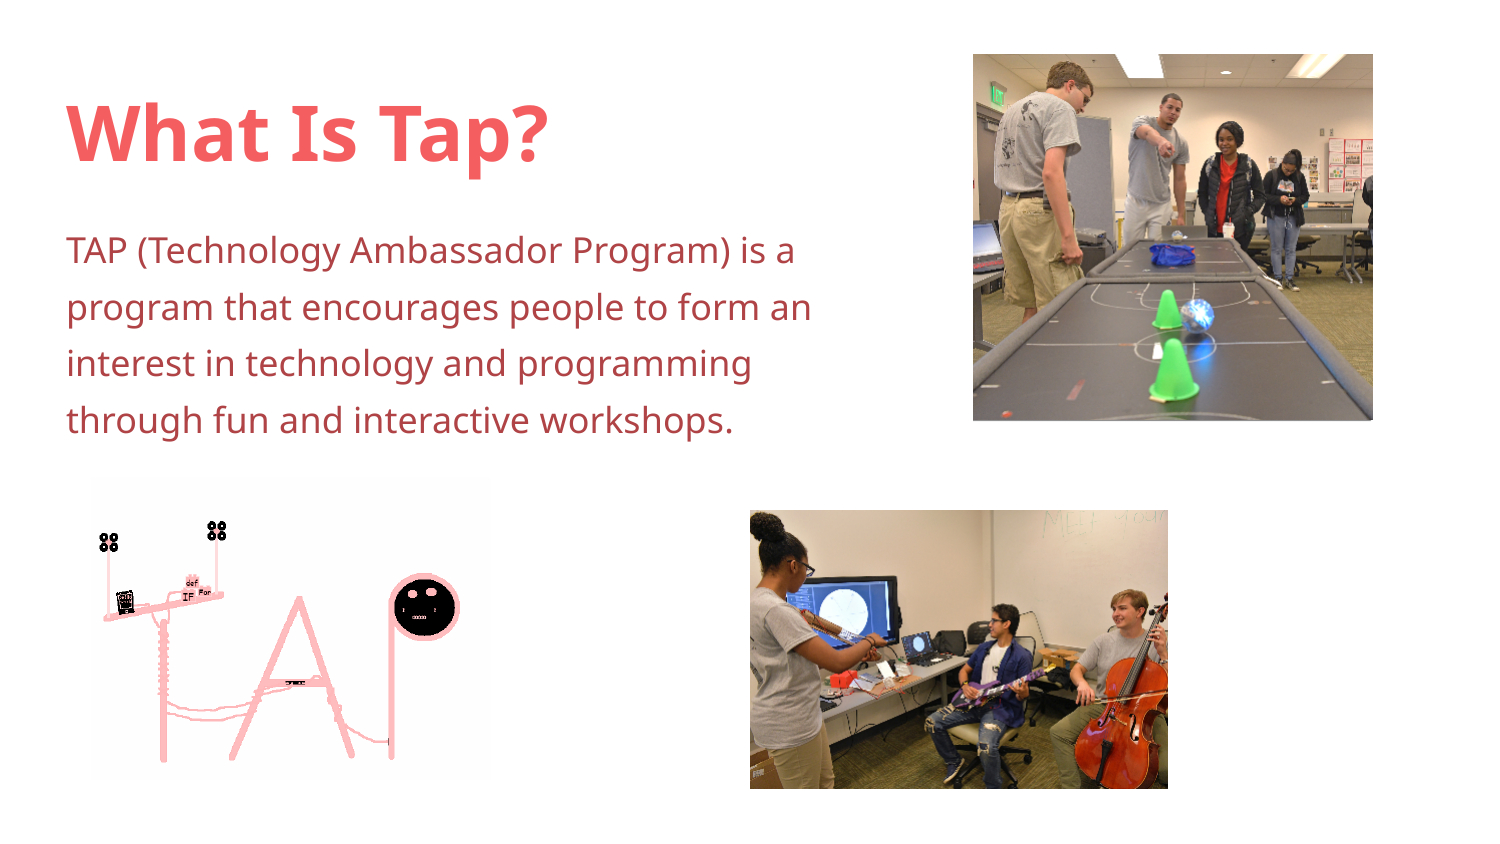

# What Is Tap?
TAP (Technology Ambassador Program) is a program that encourages people to form an interest in technology and programming through fun and interactive workshops.